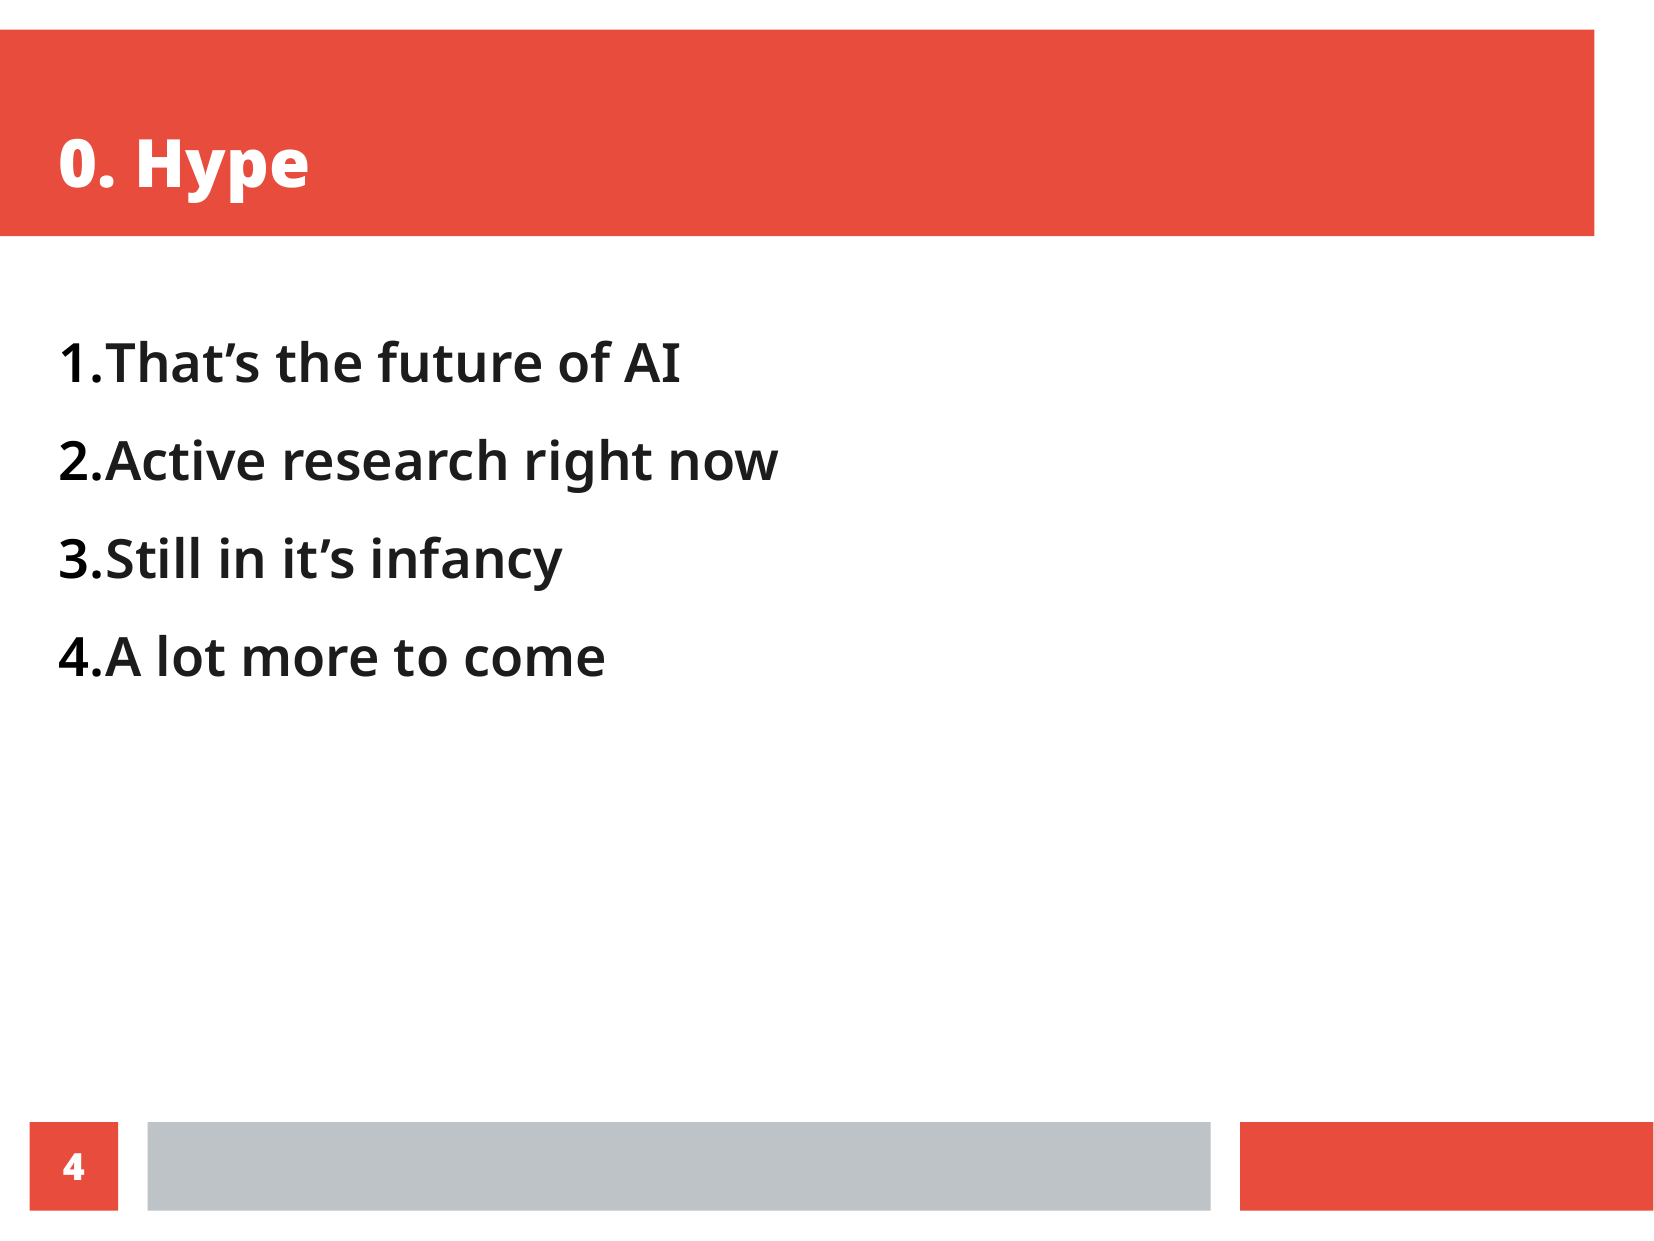

# 0. Hype
That’s the future of AI
Active research right now
Still in it’s infancy
A lot more to come
4